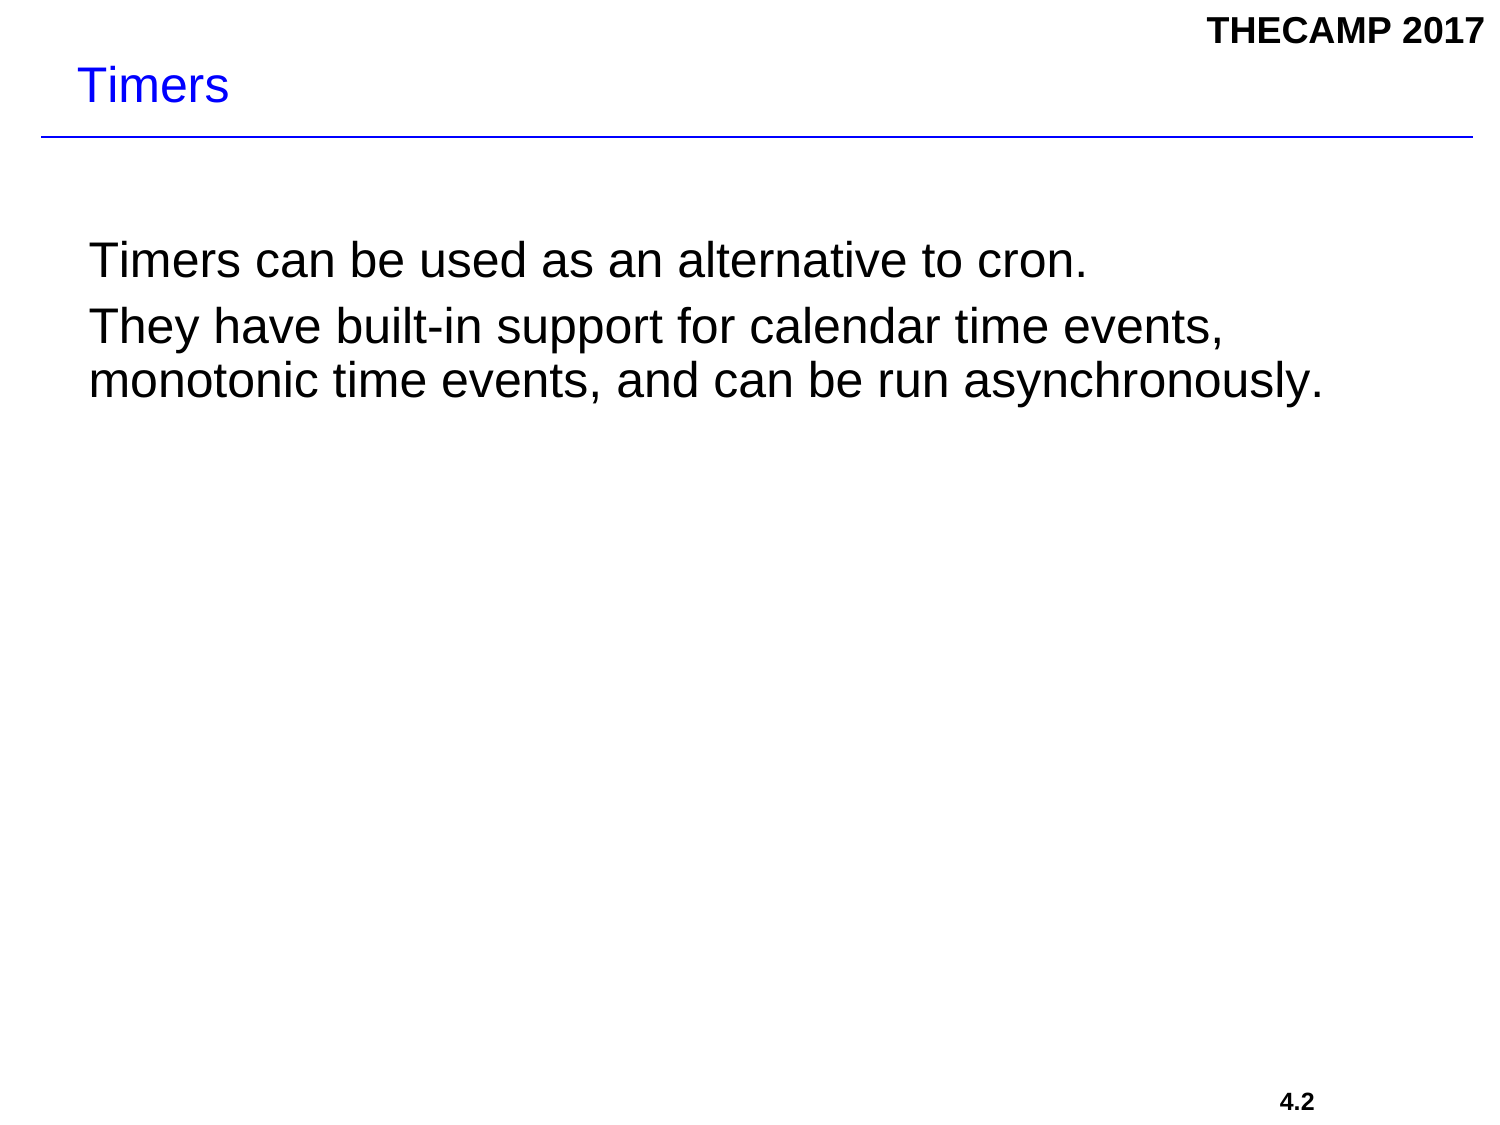

# Timers
Timers can be used as an alternative to cron.
They have built-in support for calendar time events, monotonic time events, and can be run asynchronously.